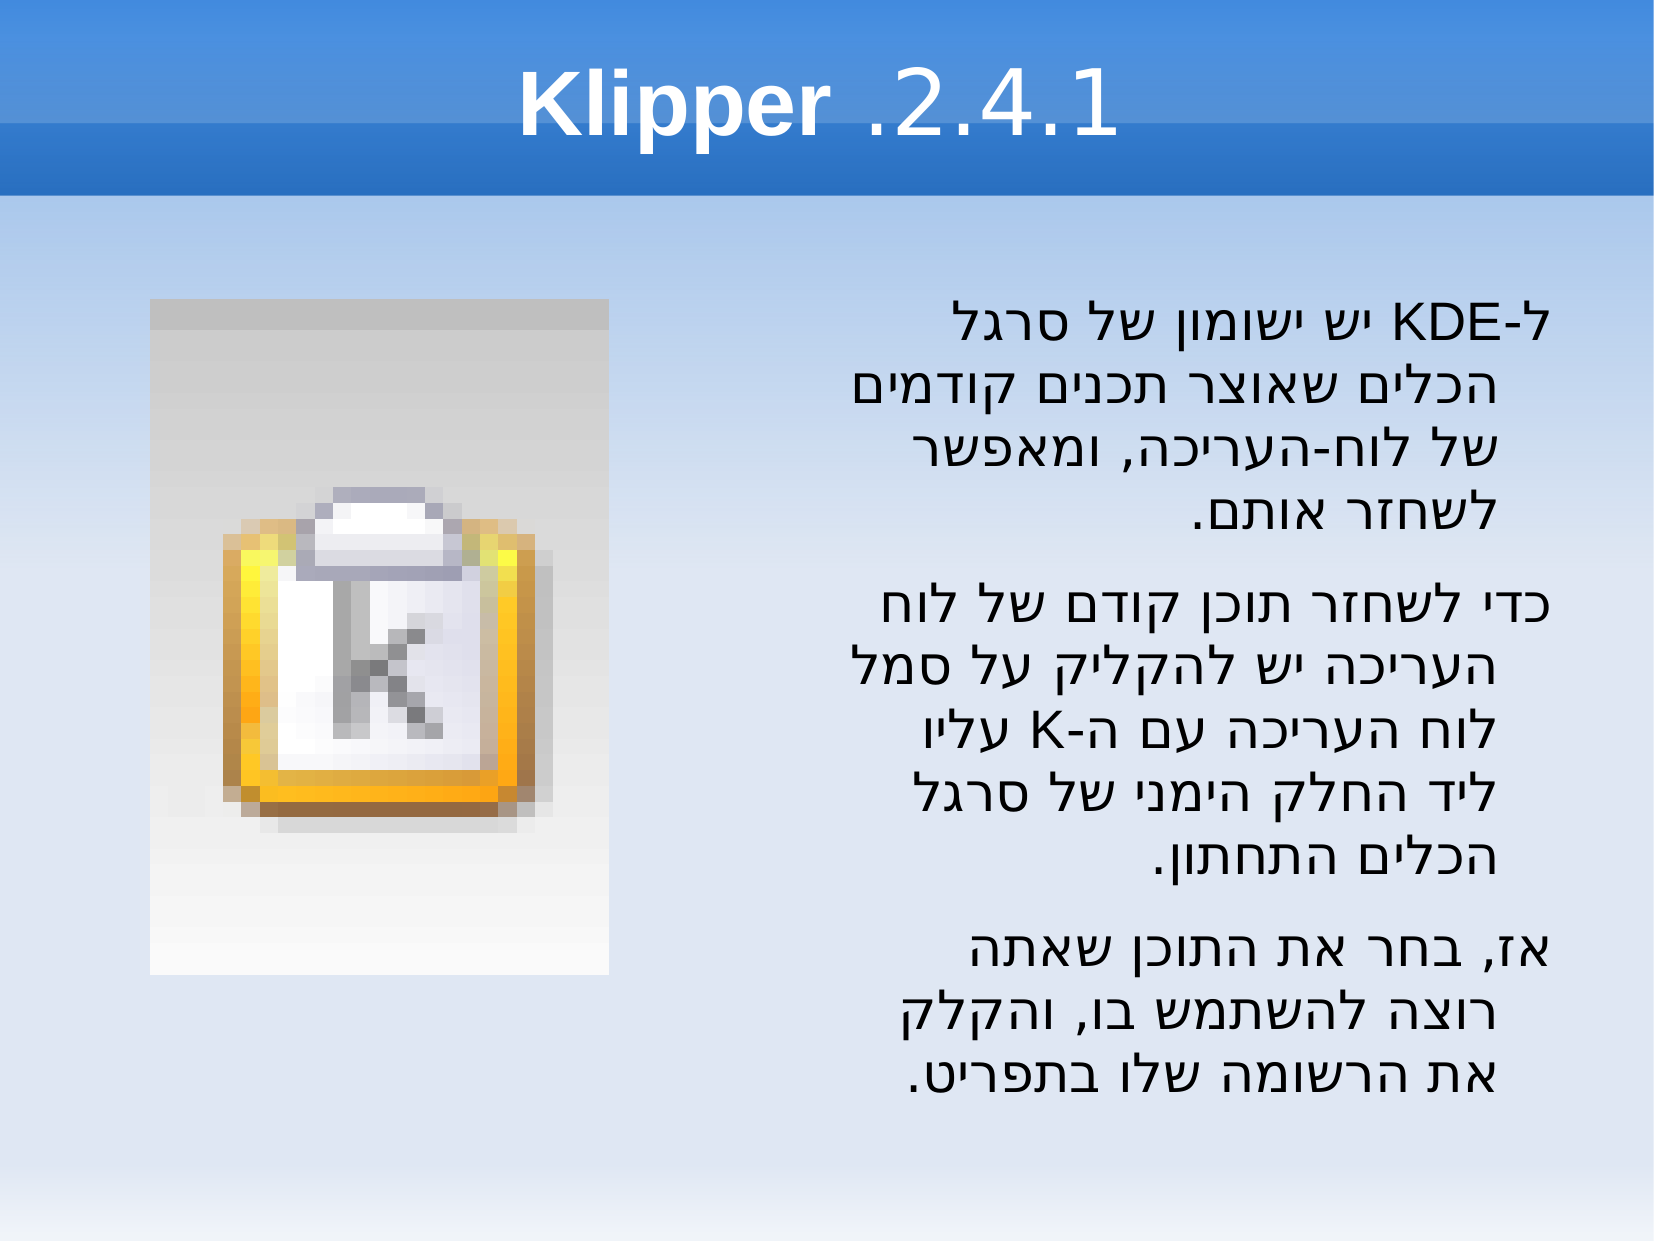

# 2.4.1. Klipper
ל-KDE יש ישומון של סרגל הכלים שאוצר תכנים קודמים של לוח-העריכה, ומאפשר לשחזר אותם.
כדי לשחזר תוכן קודם של לוח העריכה יש להקליק על סמל לוח העריכה עם ה-K עליו ליד החלק הימני של סרגל הכלים התחתון.
אז, בחר את התוכן שאתה רוצה להשתמש בו, והקלק את הרשומה שלו בתפריט.